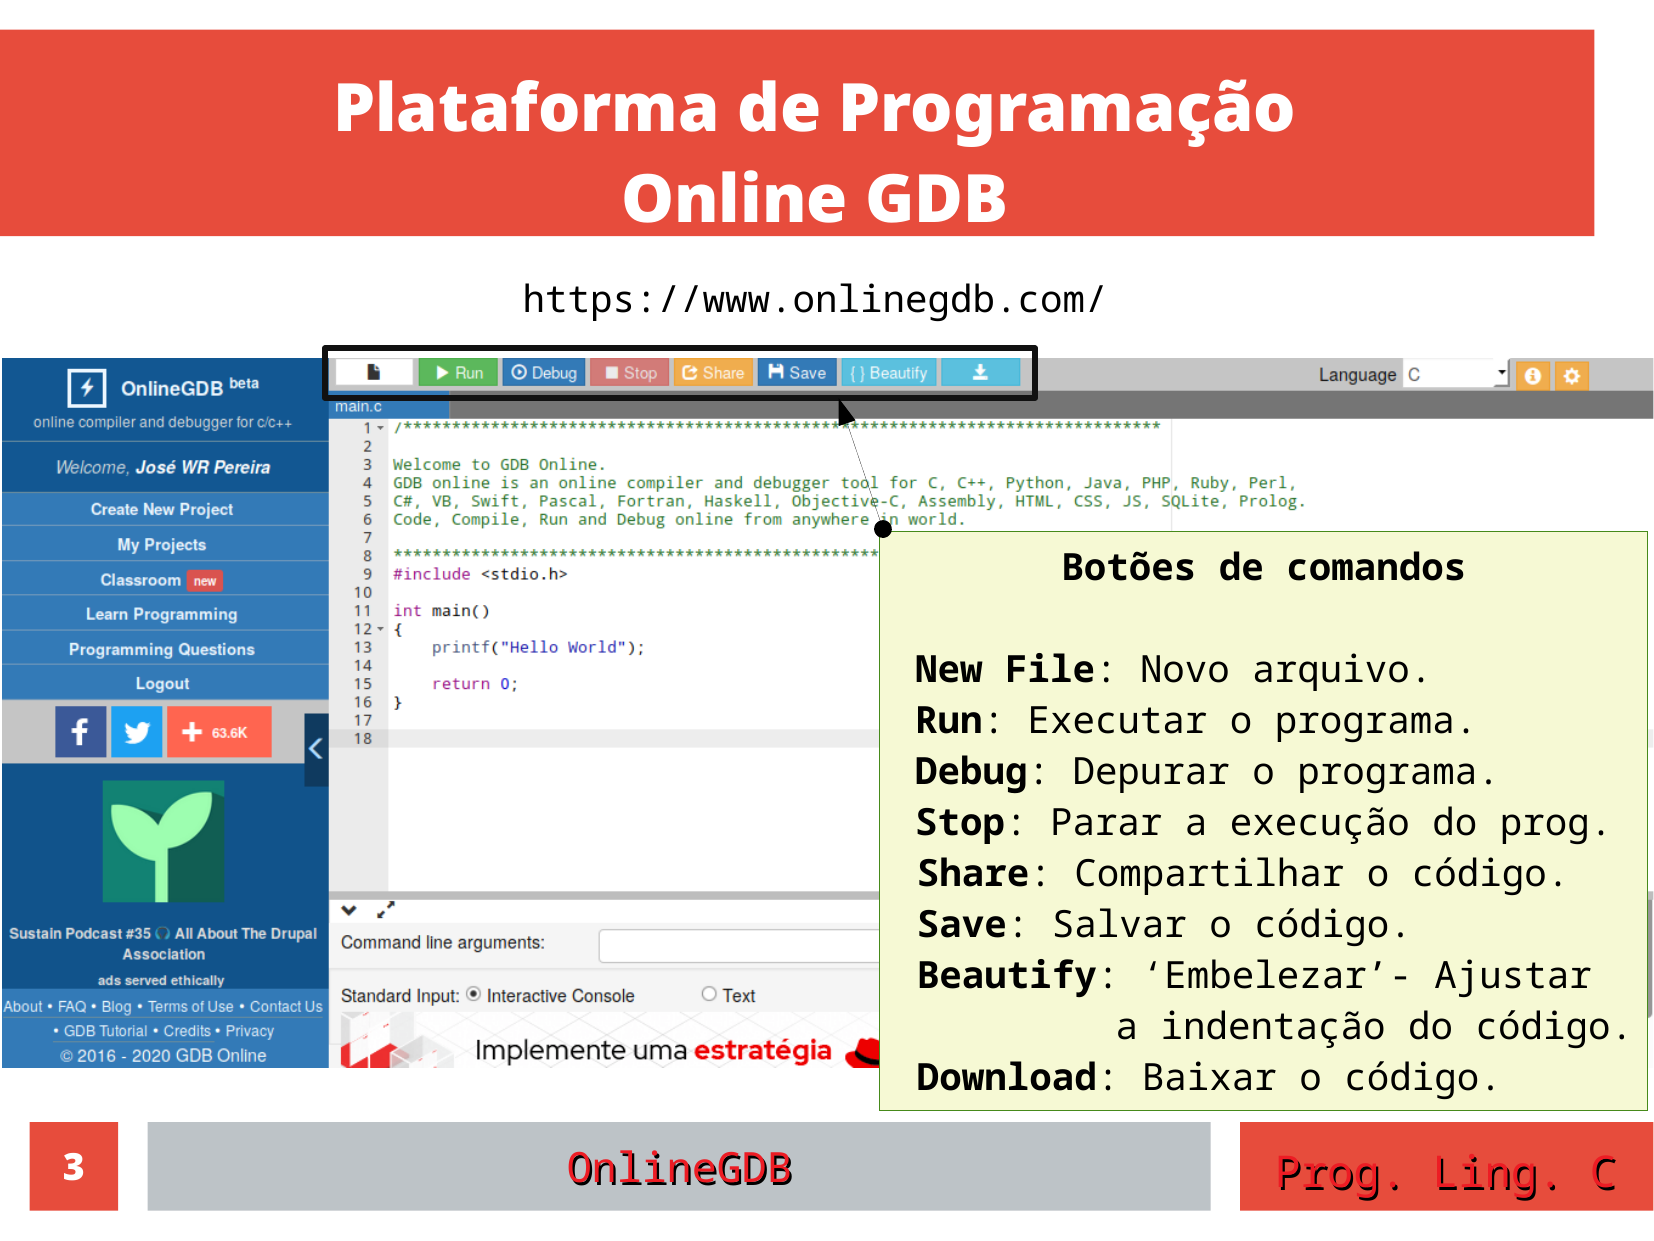

# Plataforma de Programação Online GDB
https://www.onlinegdb.com/
Botões de comandos
New File: Novo arquivo.
Run: Executar o programa.
Debug: Depurar o programa.
Stop: Parar a execução do prog.
 Share: Compartilhar o código.
 Save: Salvar o código.
 Beautify: ‘Embelezar’- Ajustar
			a indentação do código.
 Download: Baixar o código.
3
OnlineGDB
 Prog. Ling. C